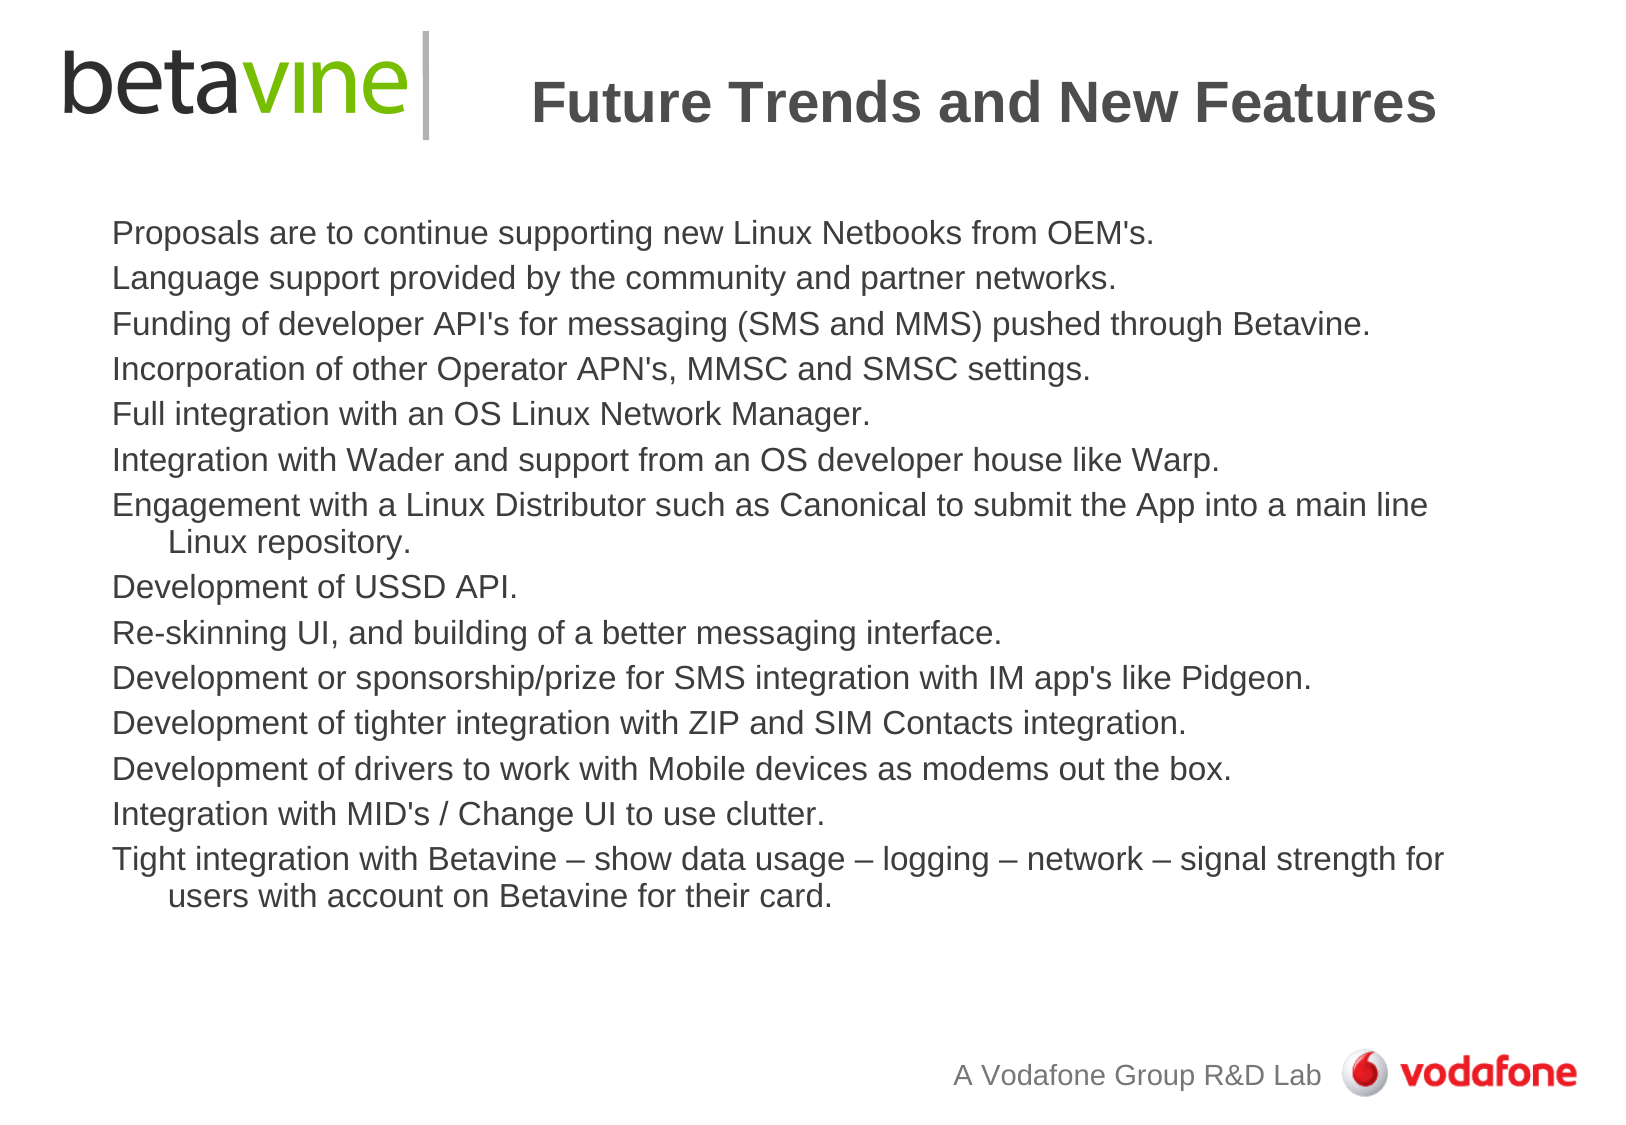

# Future Trends and New Features
Proposals are to continue supporting new Linux Netbooks from OEM's.
Language support provided by the community and partner networks.
Funding of developer API's for messaging (SMS and MMS) pushed through Betavine.
Incorporation of other Operator APN's, MMSC and SMSC settings.
Full integration with an OS Linux Network Manager.
Integration with Wader and support from an OS developer house like Warp.
Engagement with a Linux Distributor such as Canonical to submit the App into a main line Linux repository.
Development of USSD API.
Re-skinning UI, and building of a better messaging interface.
Development or sponsorship/prize for SMS integration with IM app's like Pidgeon.
Development of tighter integration with ZIP and SIM Contacts integration.
Development of drivers to work with Mobile devices as modems out the box.
Integration with MID's / Change UI to use clutter.
Tight integration with Betavine – show data usage – logging – network – signal strength for users with account on Betavine for their card.